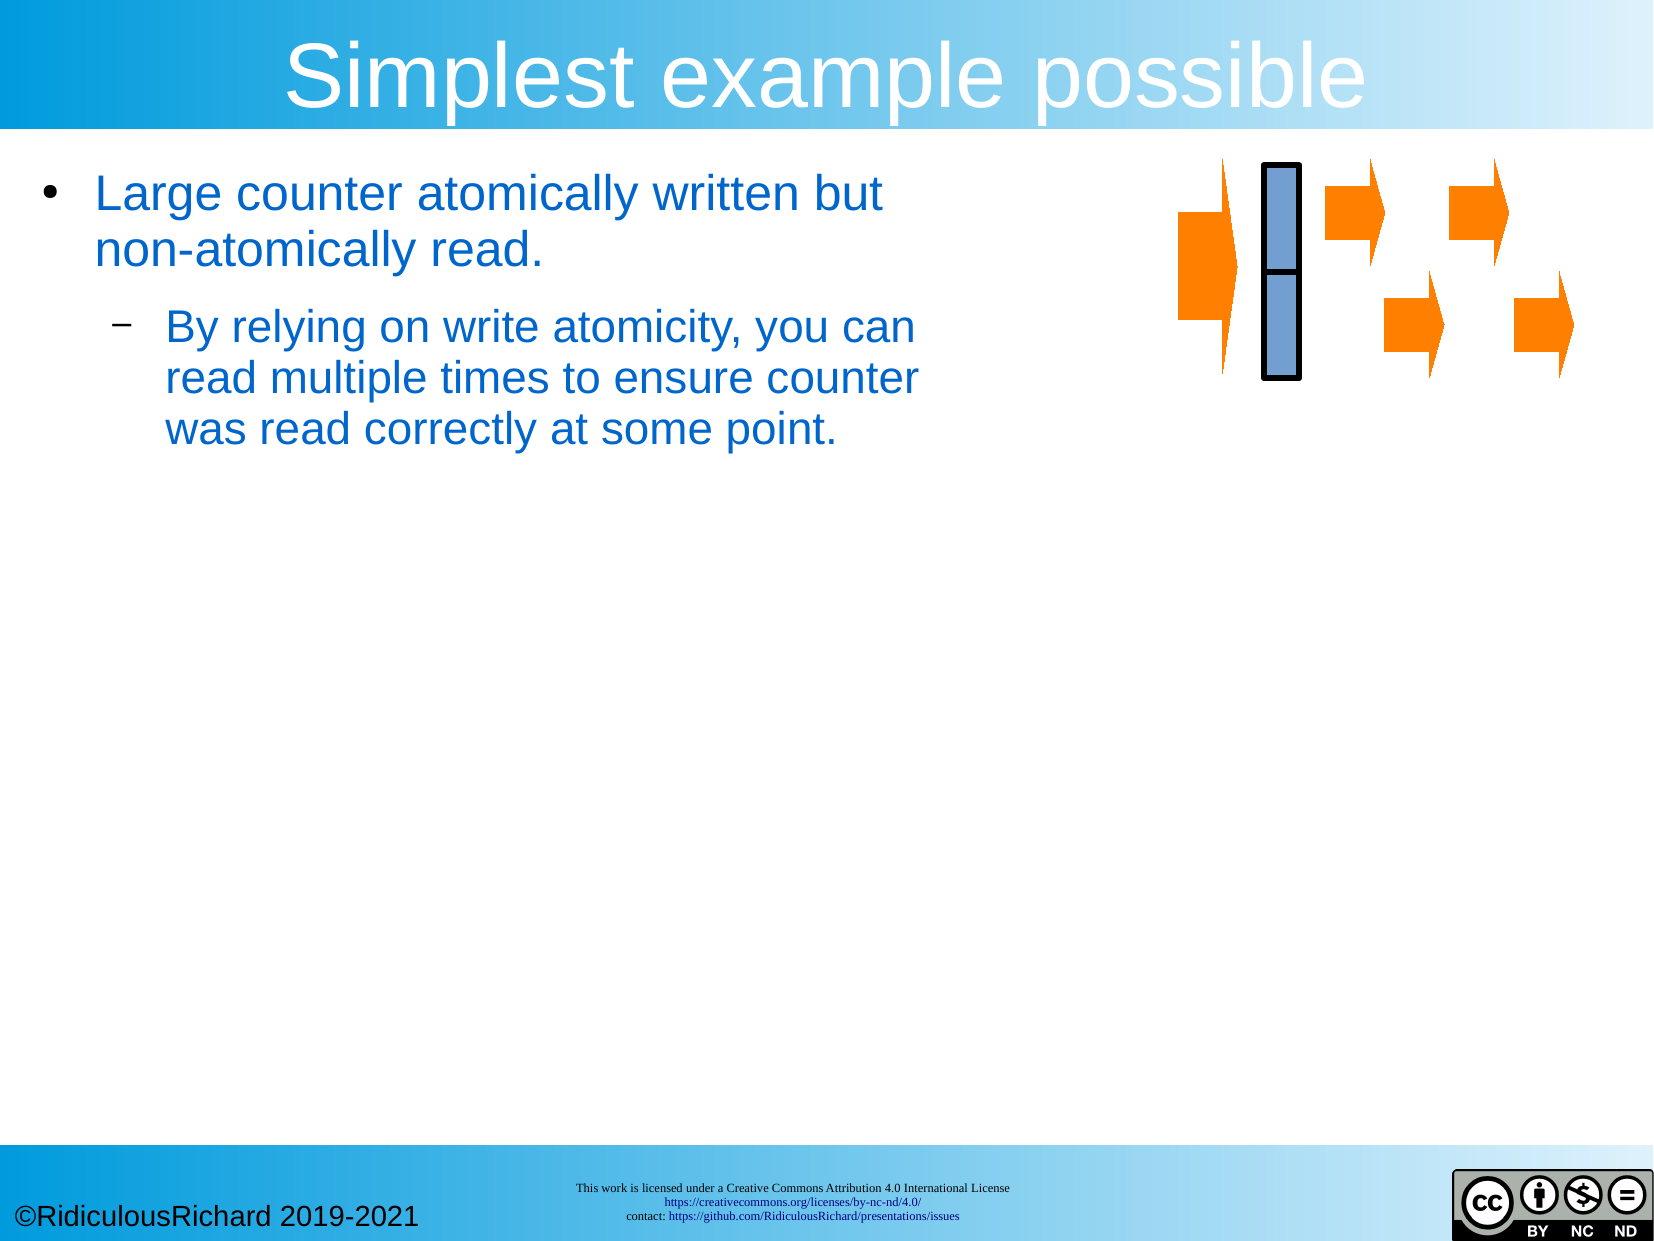

# Simplest example possible
Large counter atomically written but non-atomically read.
By relying on write atomicity, you can read multiple times to ensure counter was read correctly at some point.